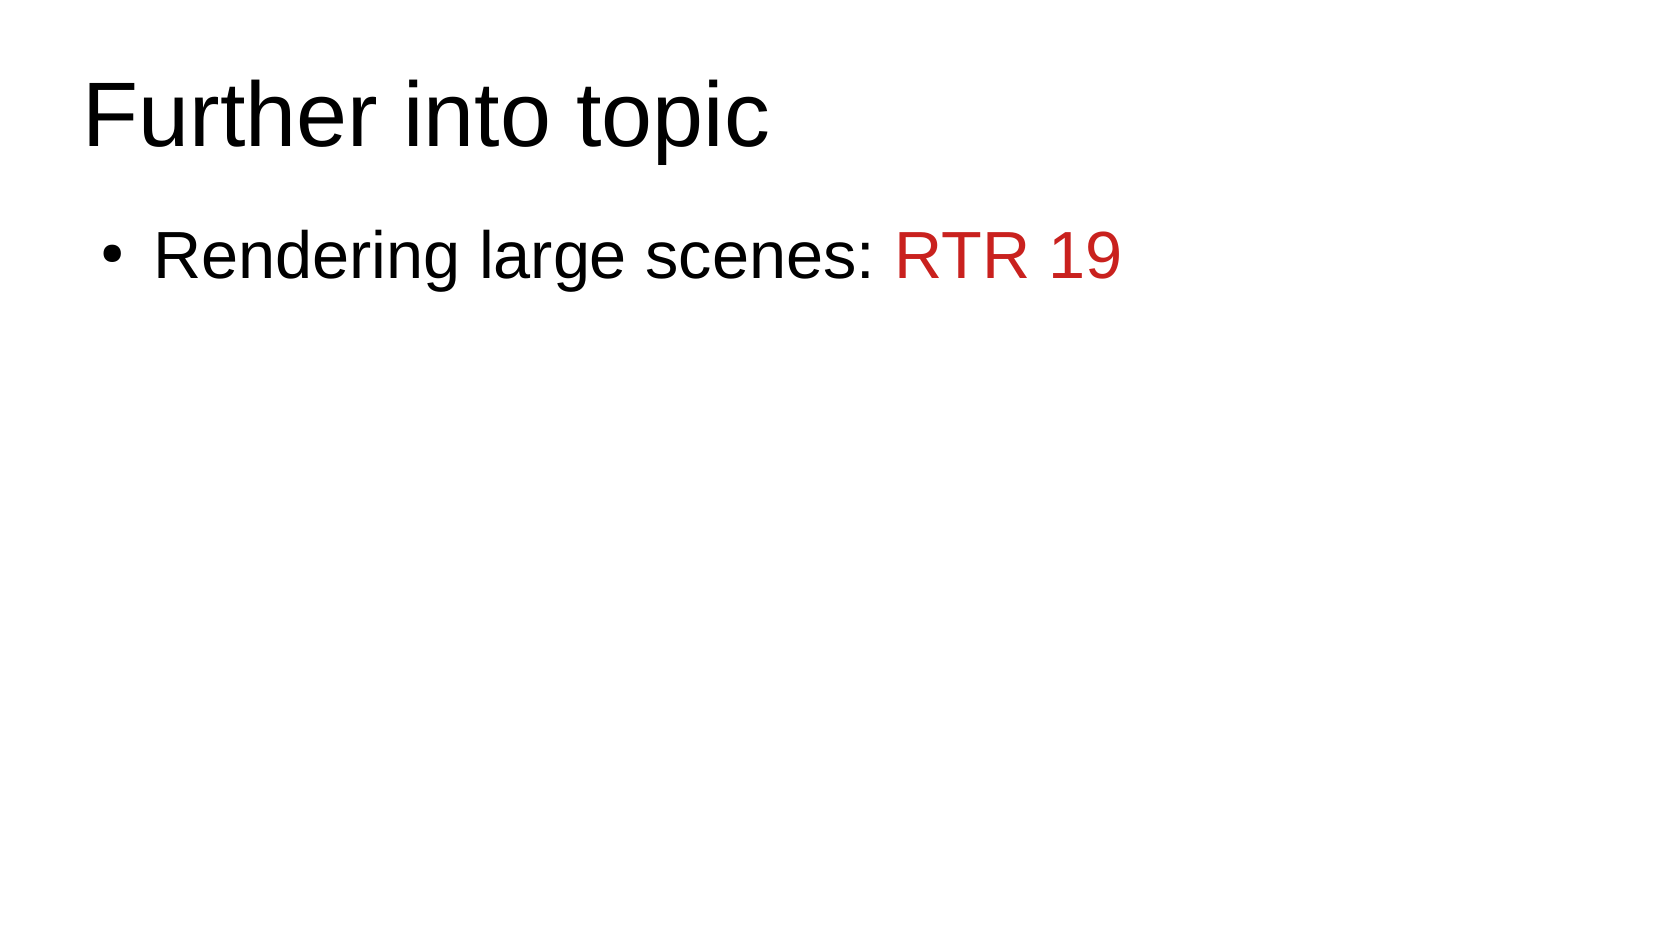

# Further into topic
Rendering large scenes: RTR 19